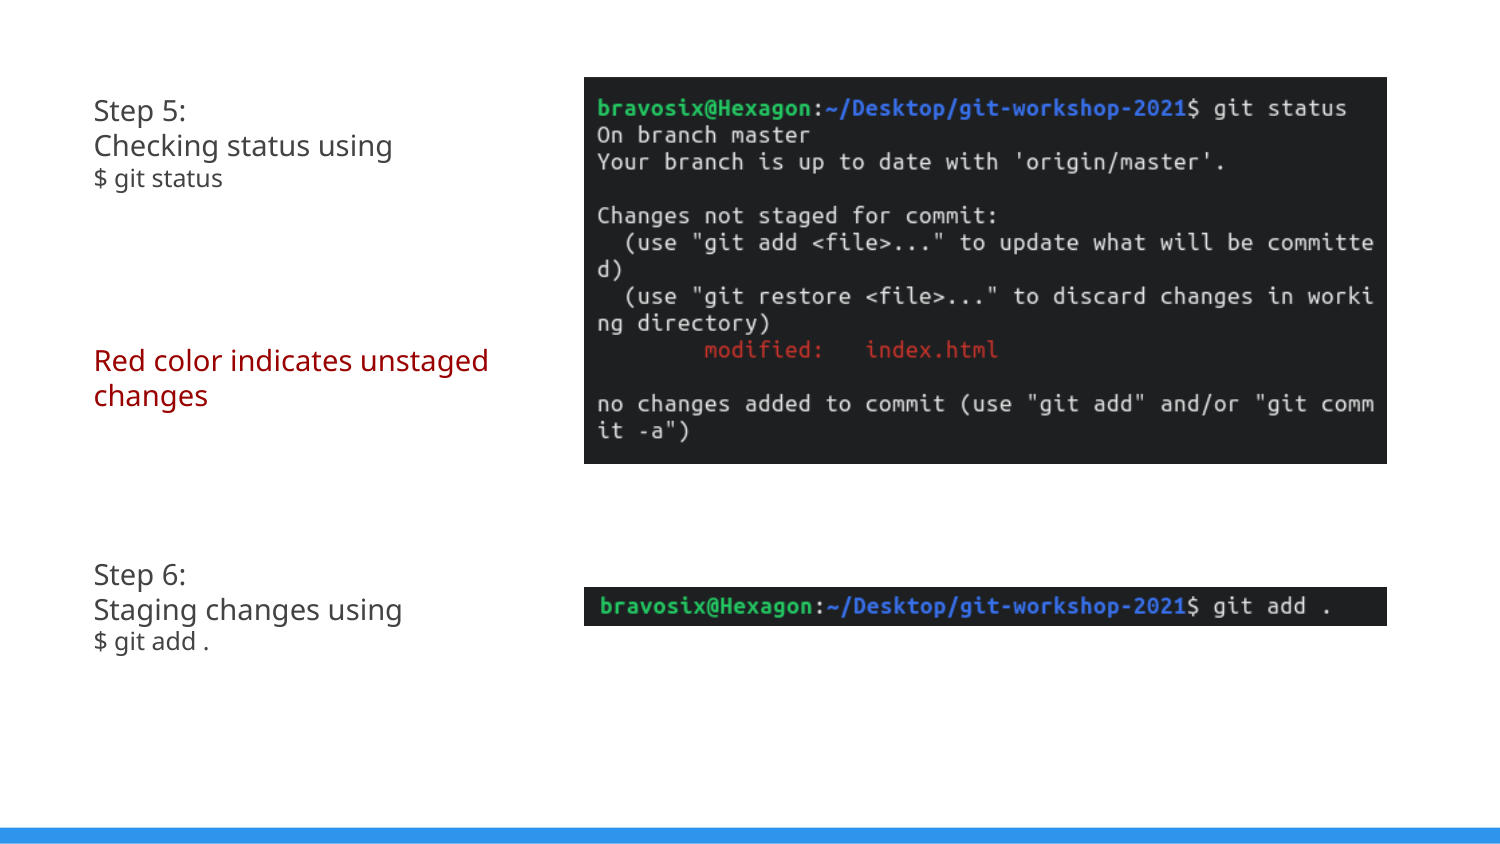

Step 5:
Checking status using
$ git status
Red color indicates unstaged changes
Step 6:
Staging changes using
$ git add .